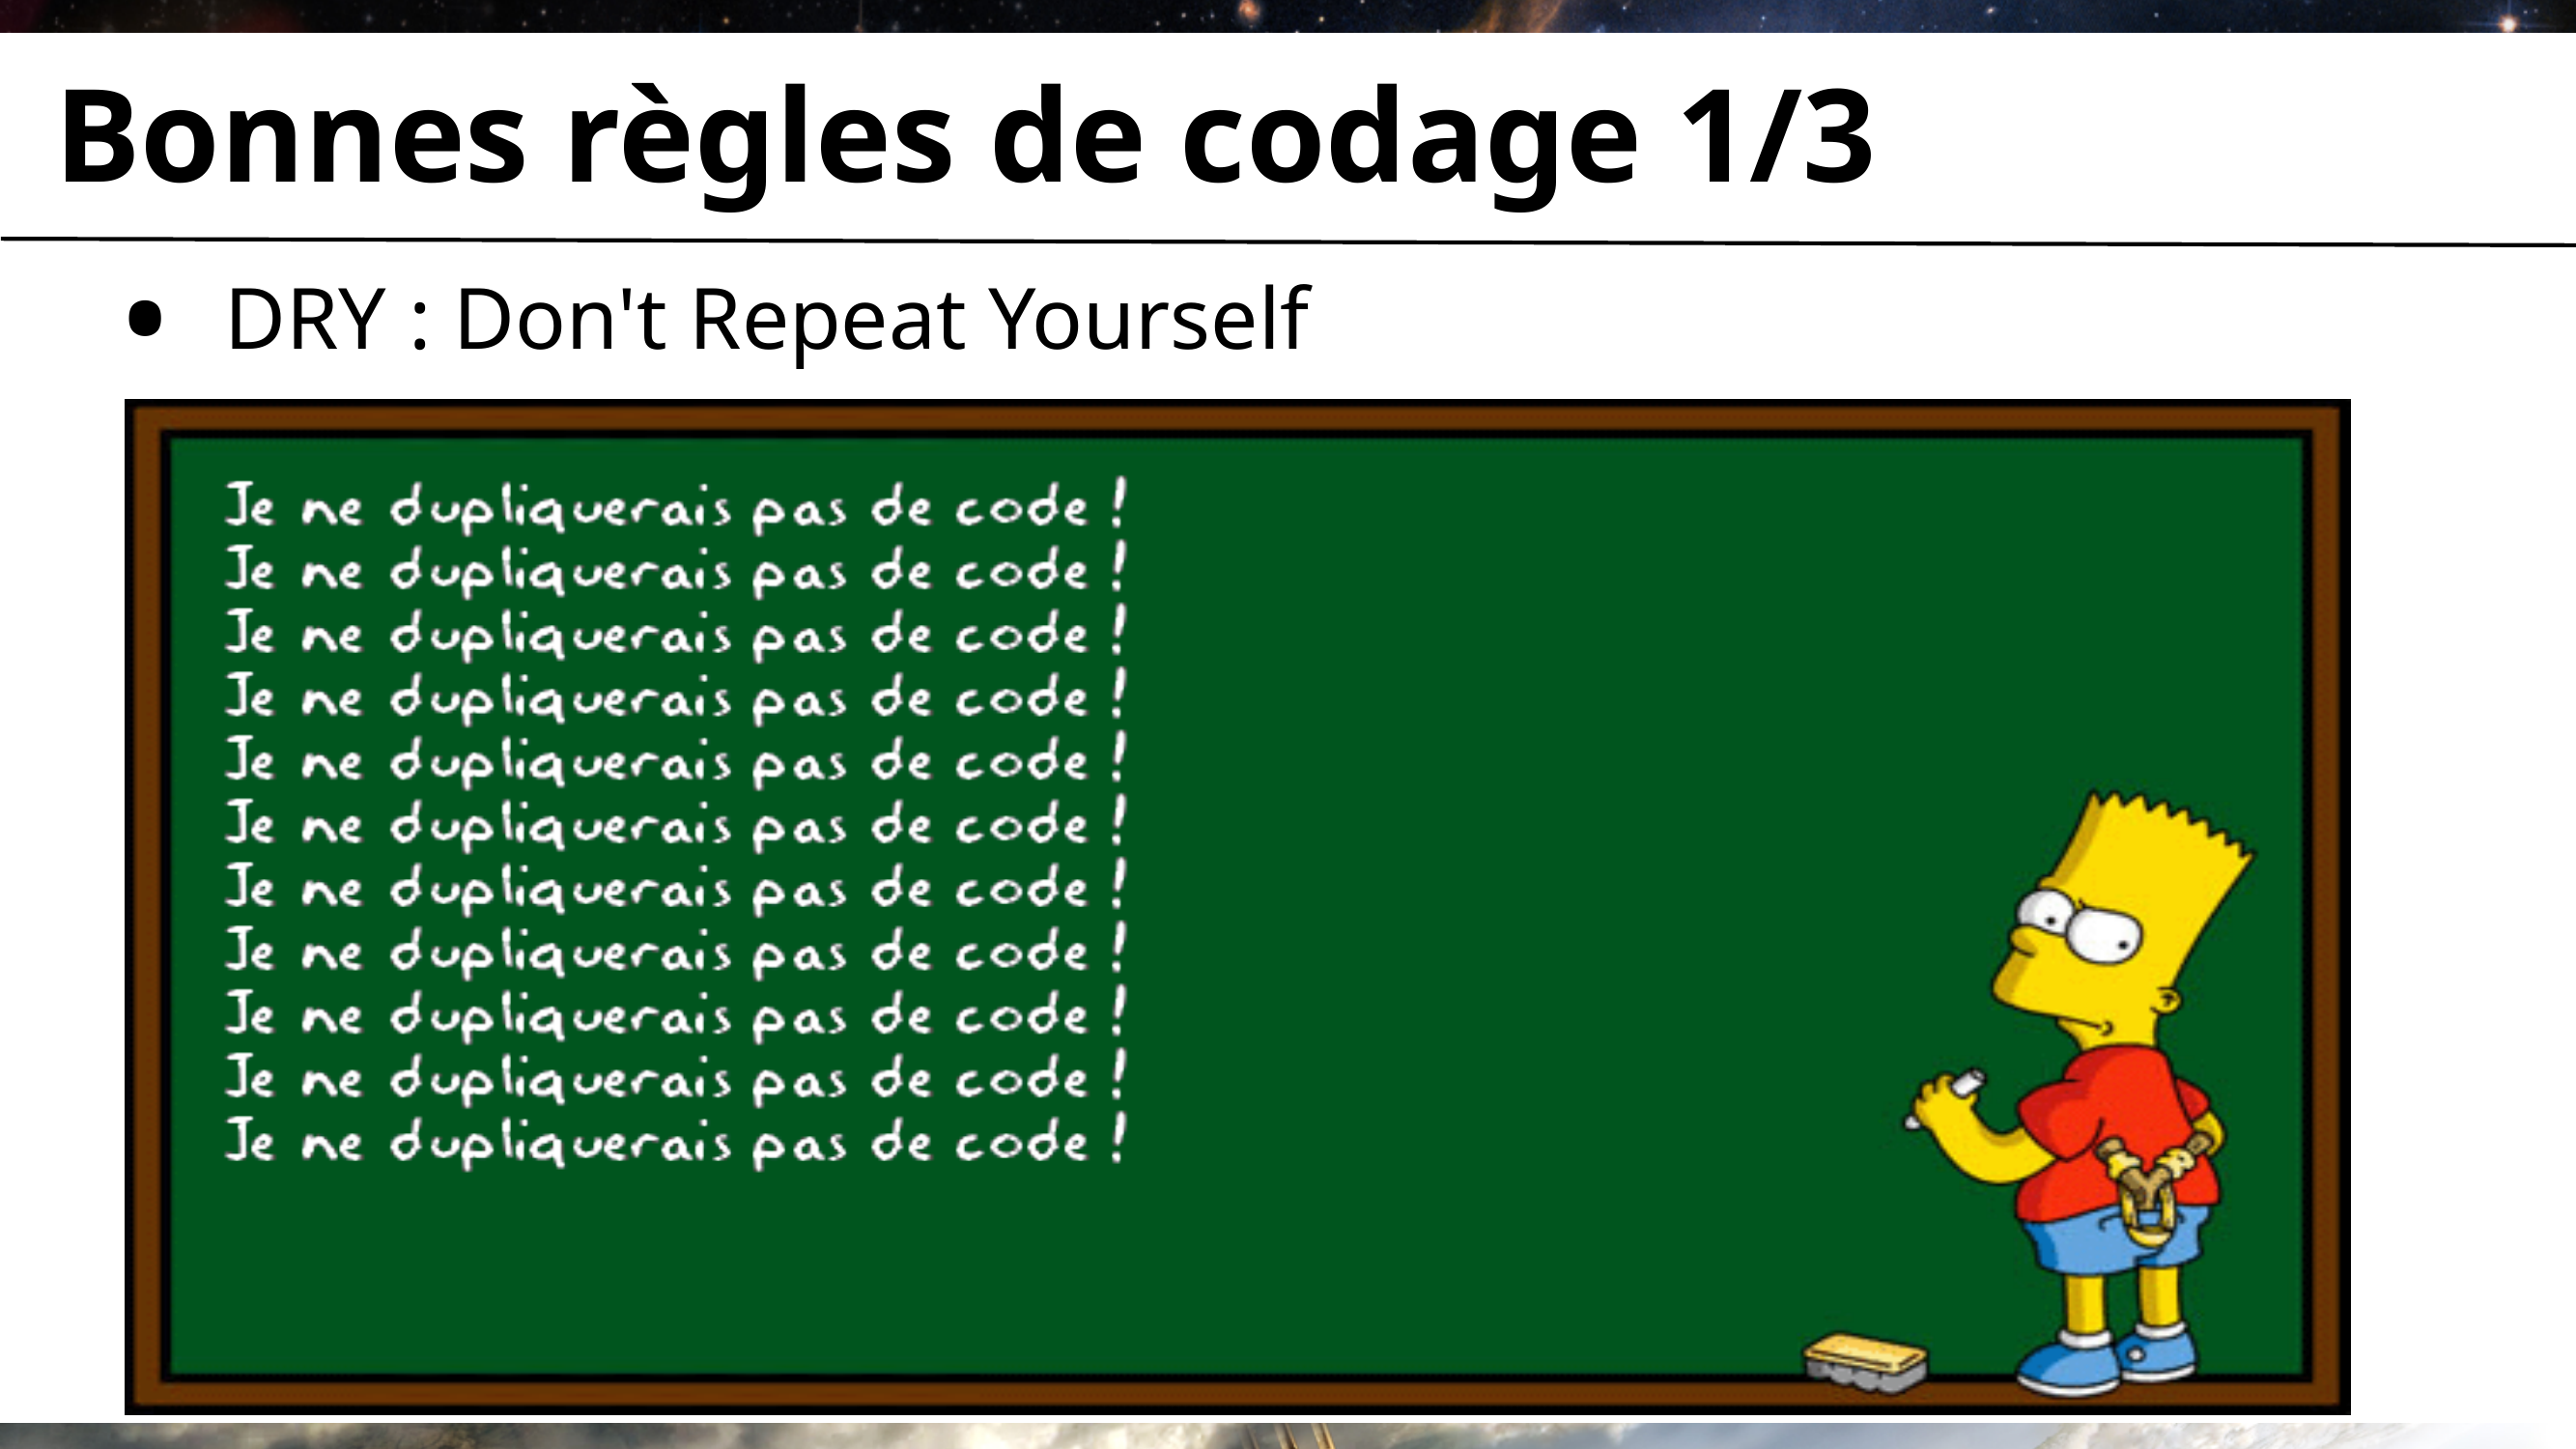

# Bonnes règles de codage 1/3
 DRY : Don't Repeat Yourself